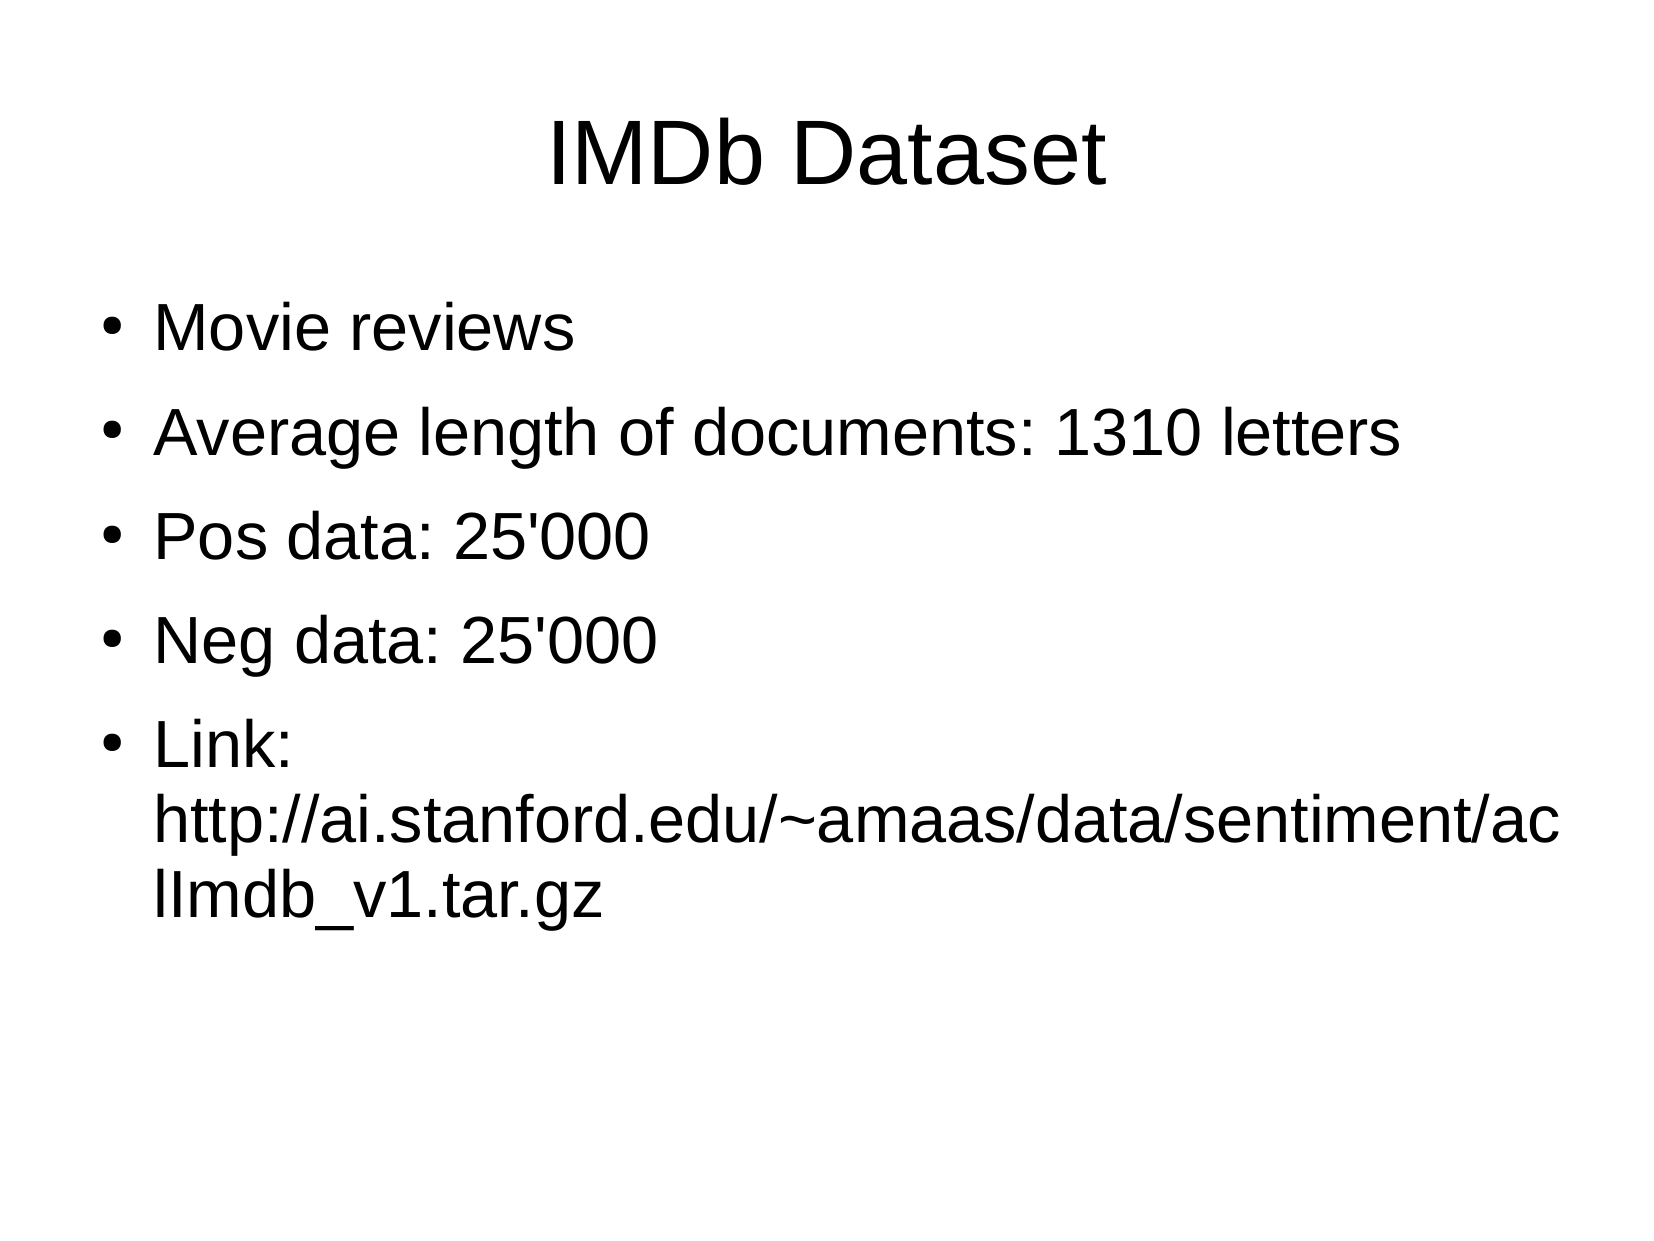

# IMDb Dataset
Movie reviews
Average length of documents: 1310 letters
Pos data: 25'000
Neg data: 25'000
Link: http://ai.stanford.edu/~amaas/data/sentiment/aclImdb_v1.tar.gz